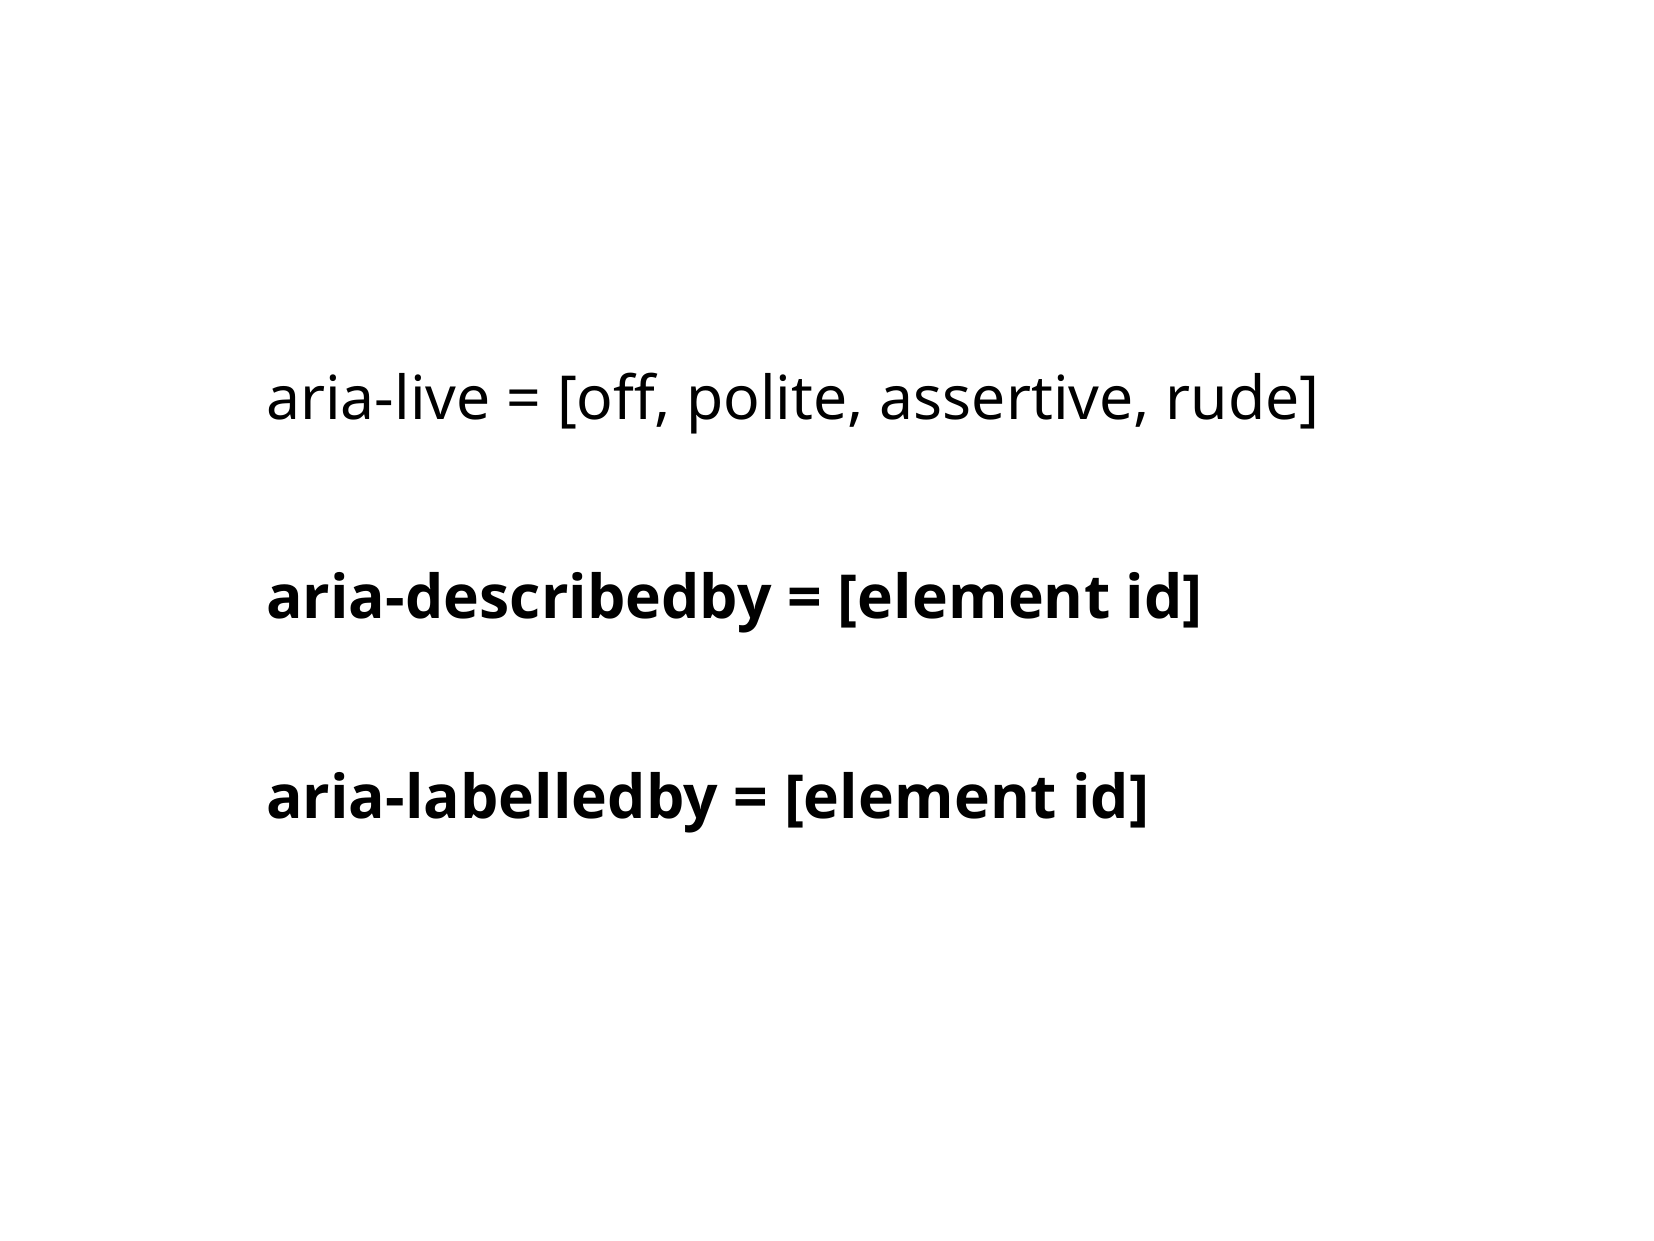

# aria-live = [off, polite, assertive, rude]
aria-describedby = [element id]
aria-labelledby = [element id]